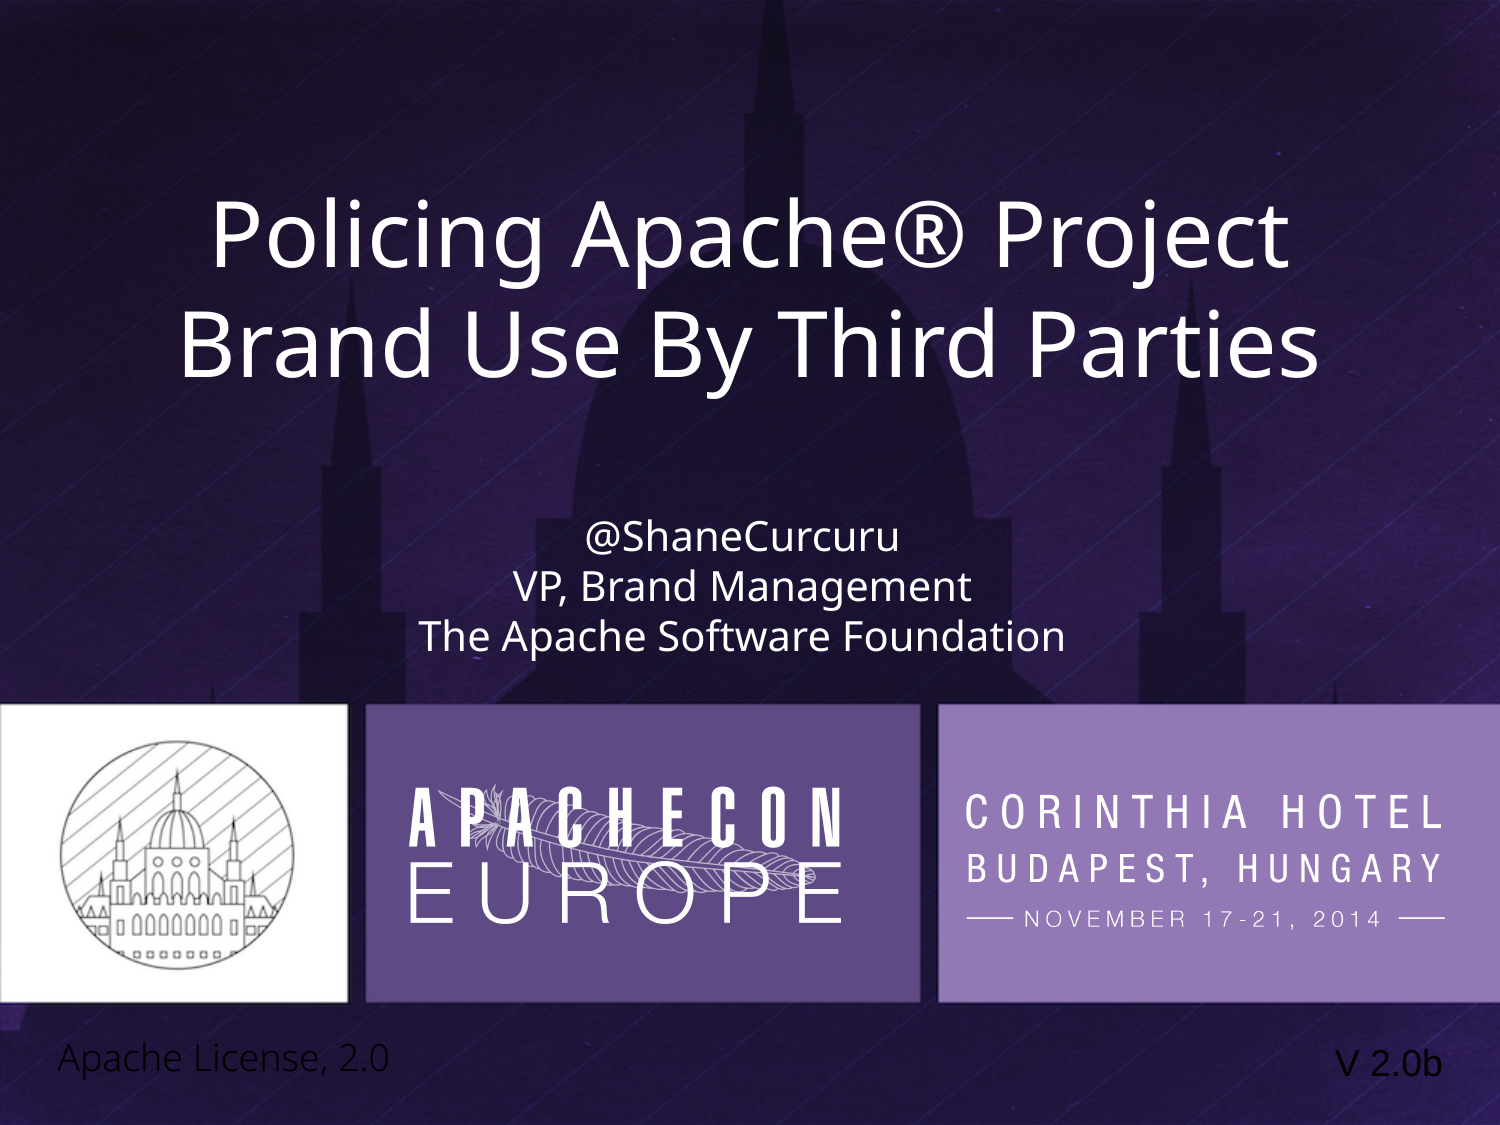

# Policing Apache® Project Brand Use By Third Parties
@ShaneCurcuru
VP, Brand Management
The Apache Software Foundation
Apache License, 2.0
V 2.0b